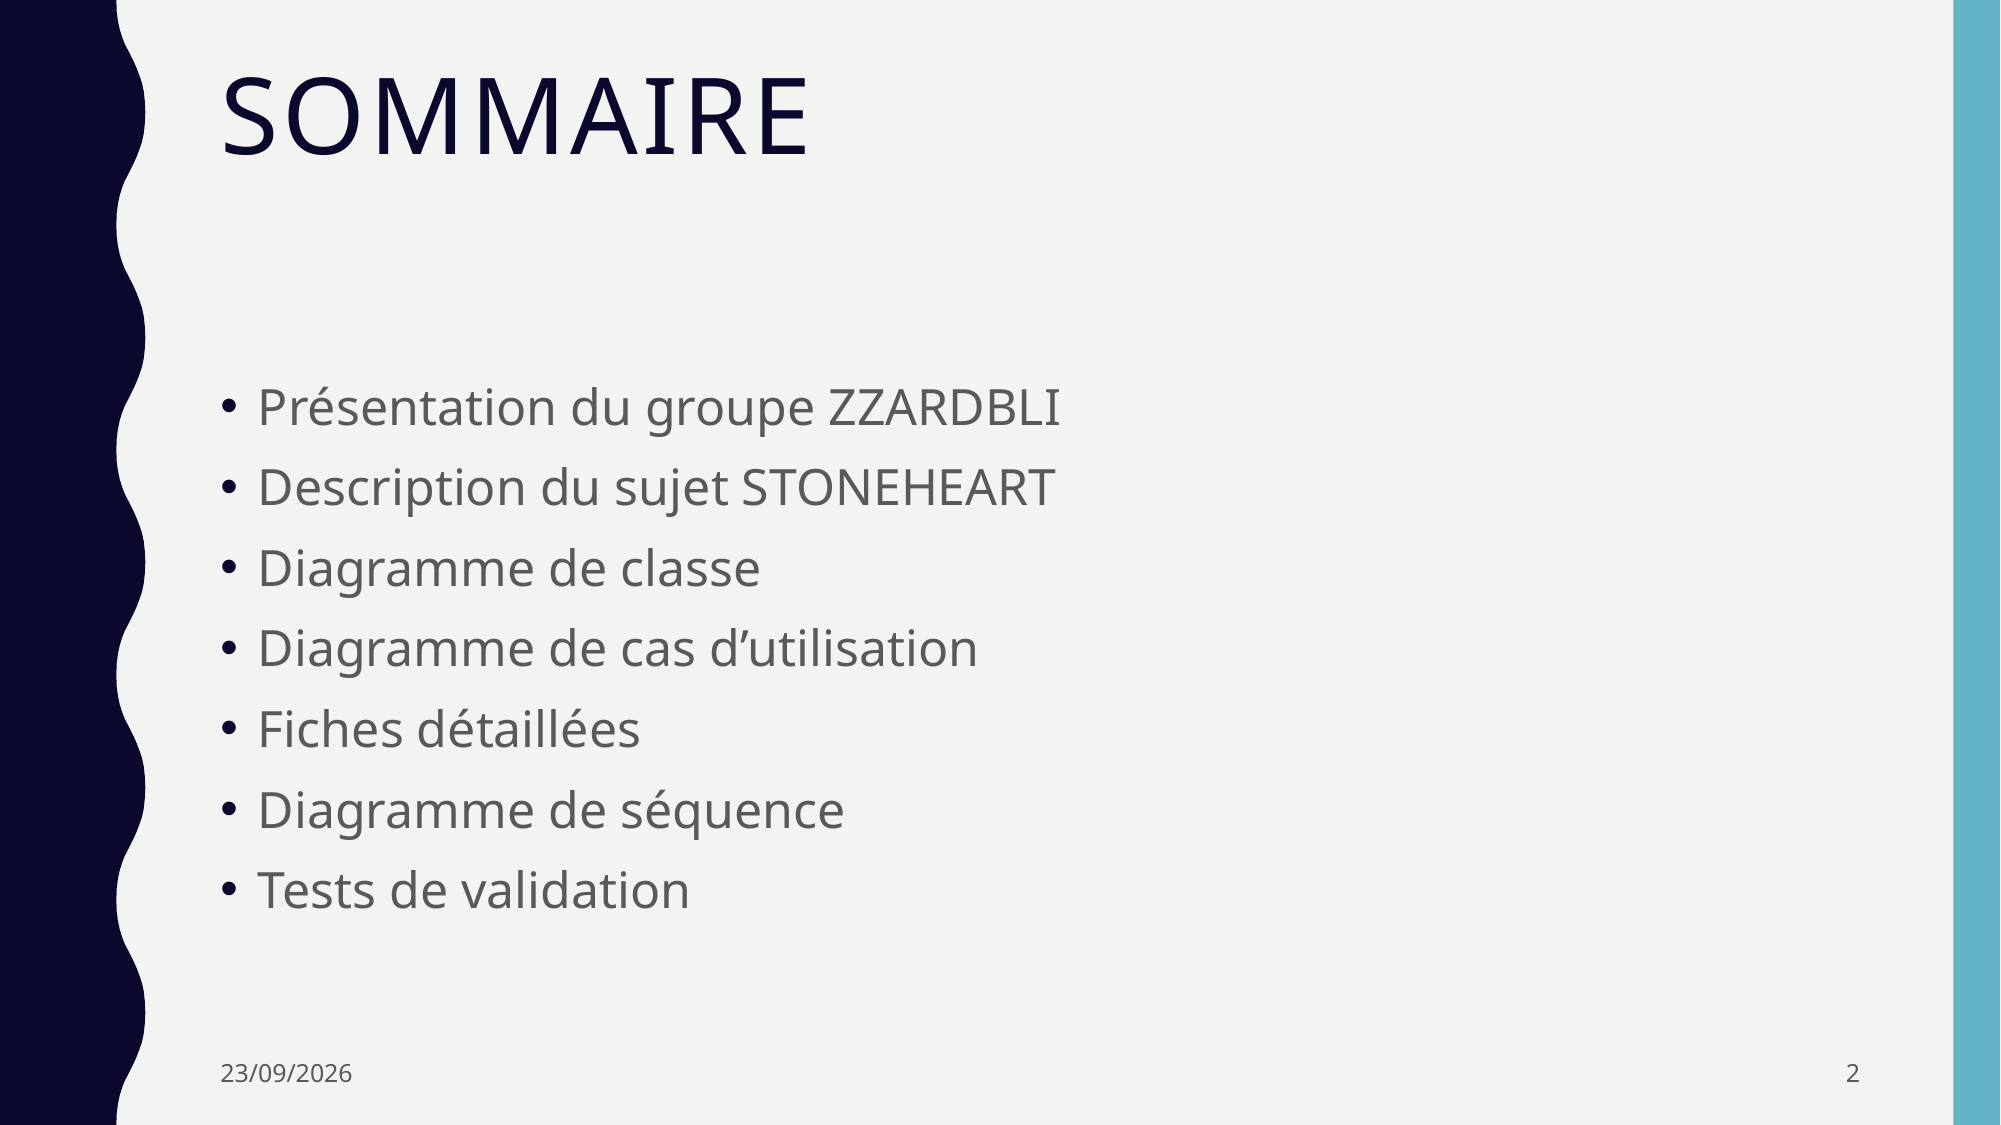

# Sommaire
Présentation du groupe ZZARDBLI
Description du sujet STONEHEART
Diagramme de classe
Diagramme de cas d’utilisation
Fiches détaillées
Diagramme de séquence
Tests de validation